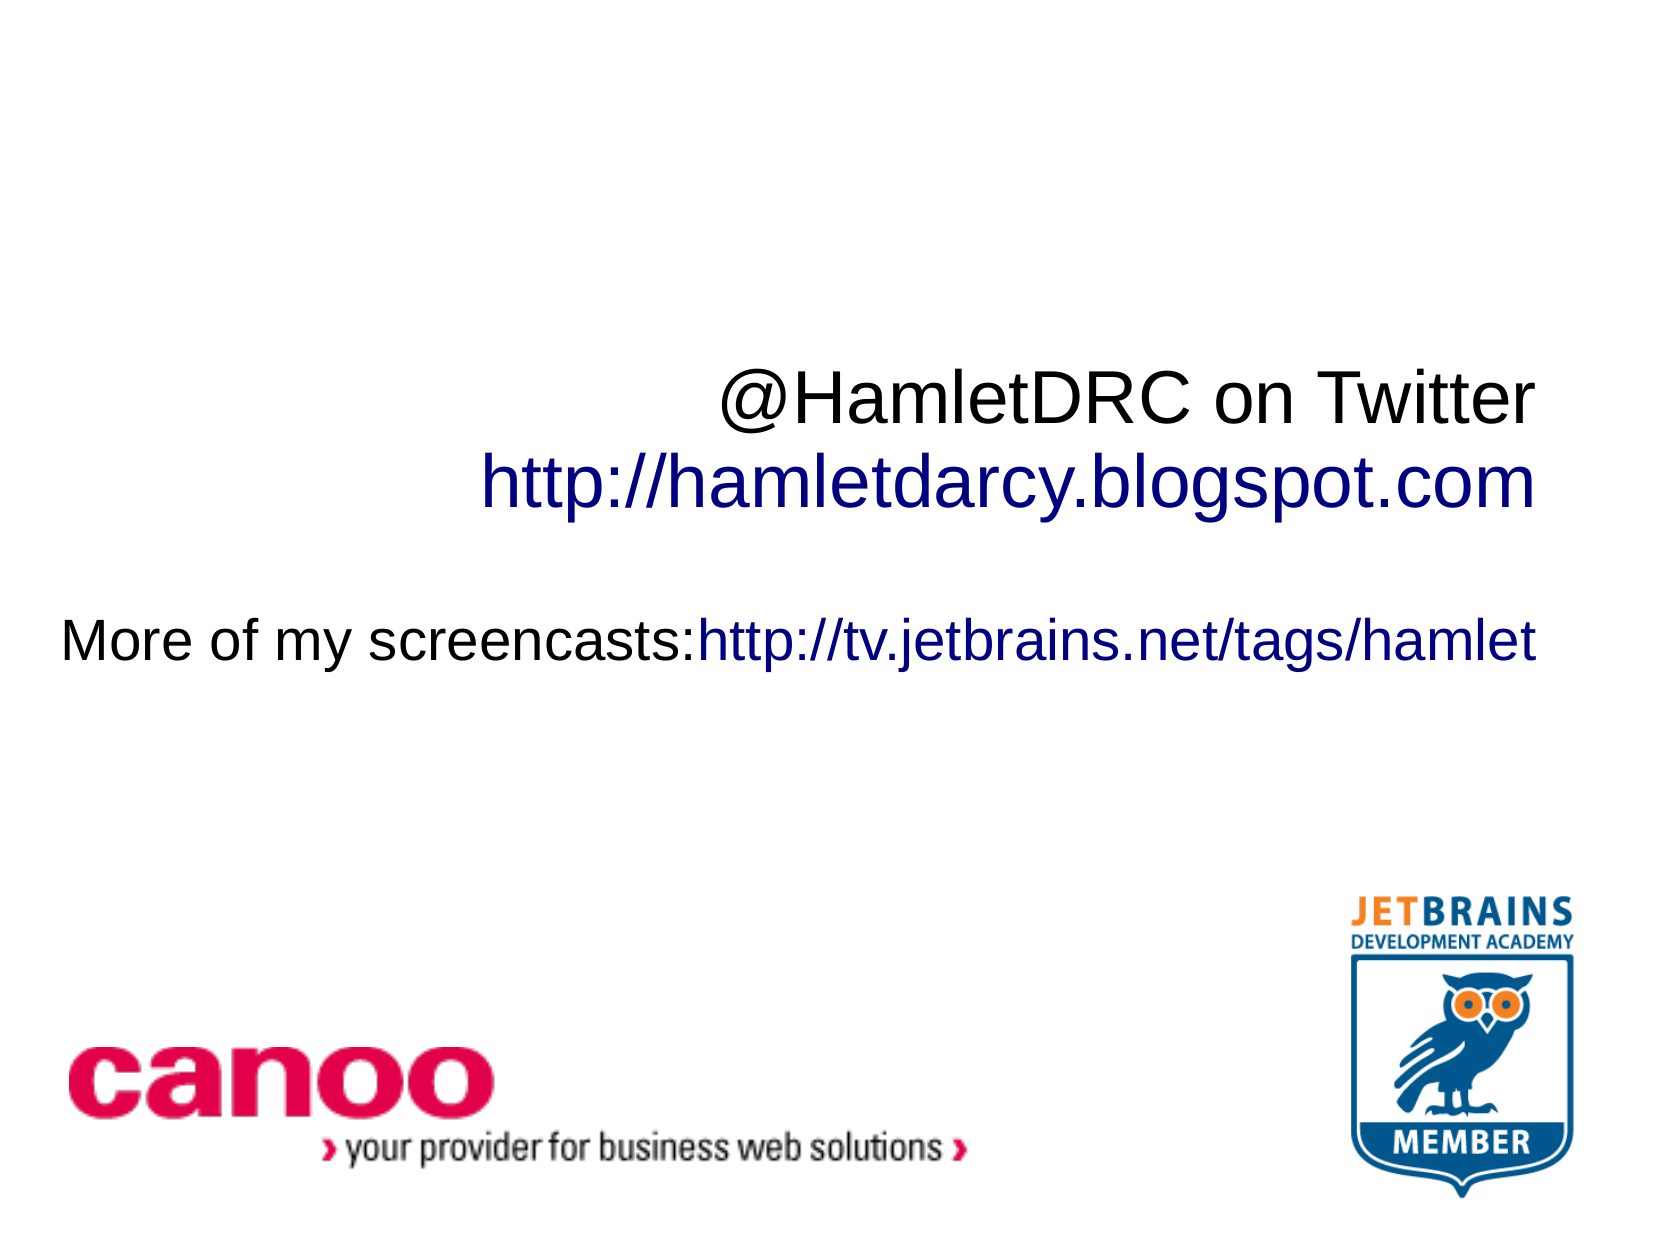

# @HamletDRC on Twitter
http://hamletdarcy.blogspot.com
More of my screencasts:http://tv.jetbrains.net/tags/hamlet